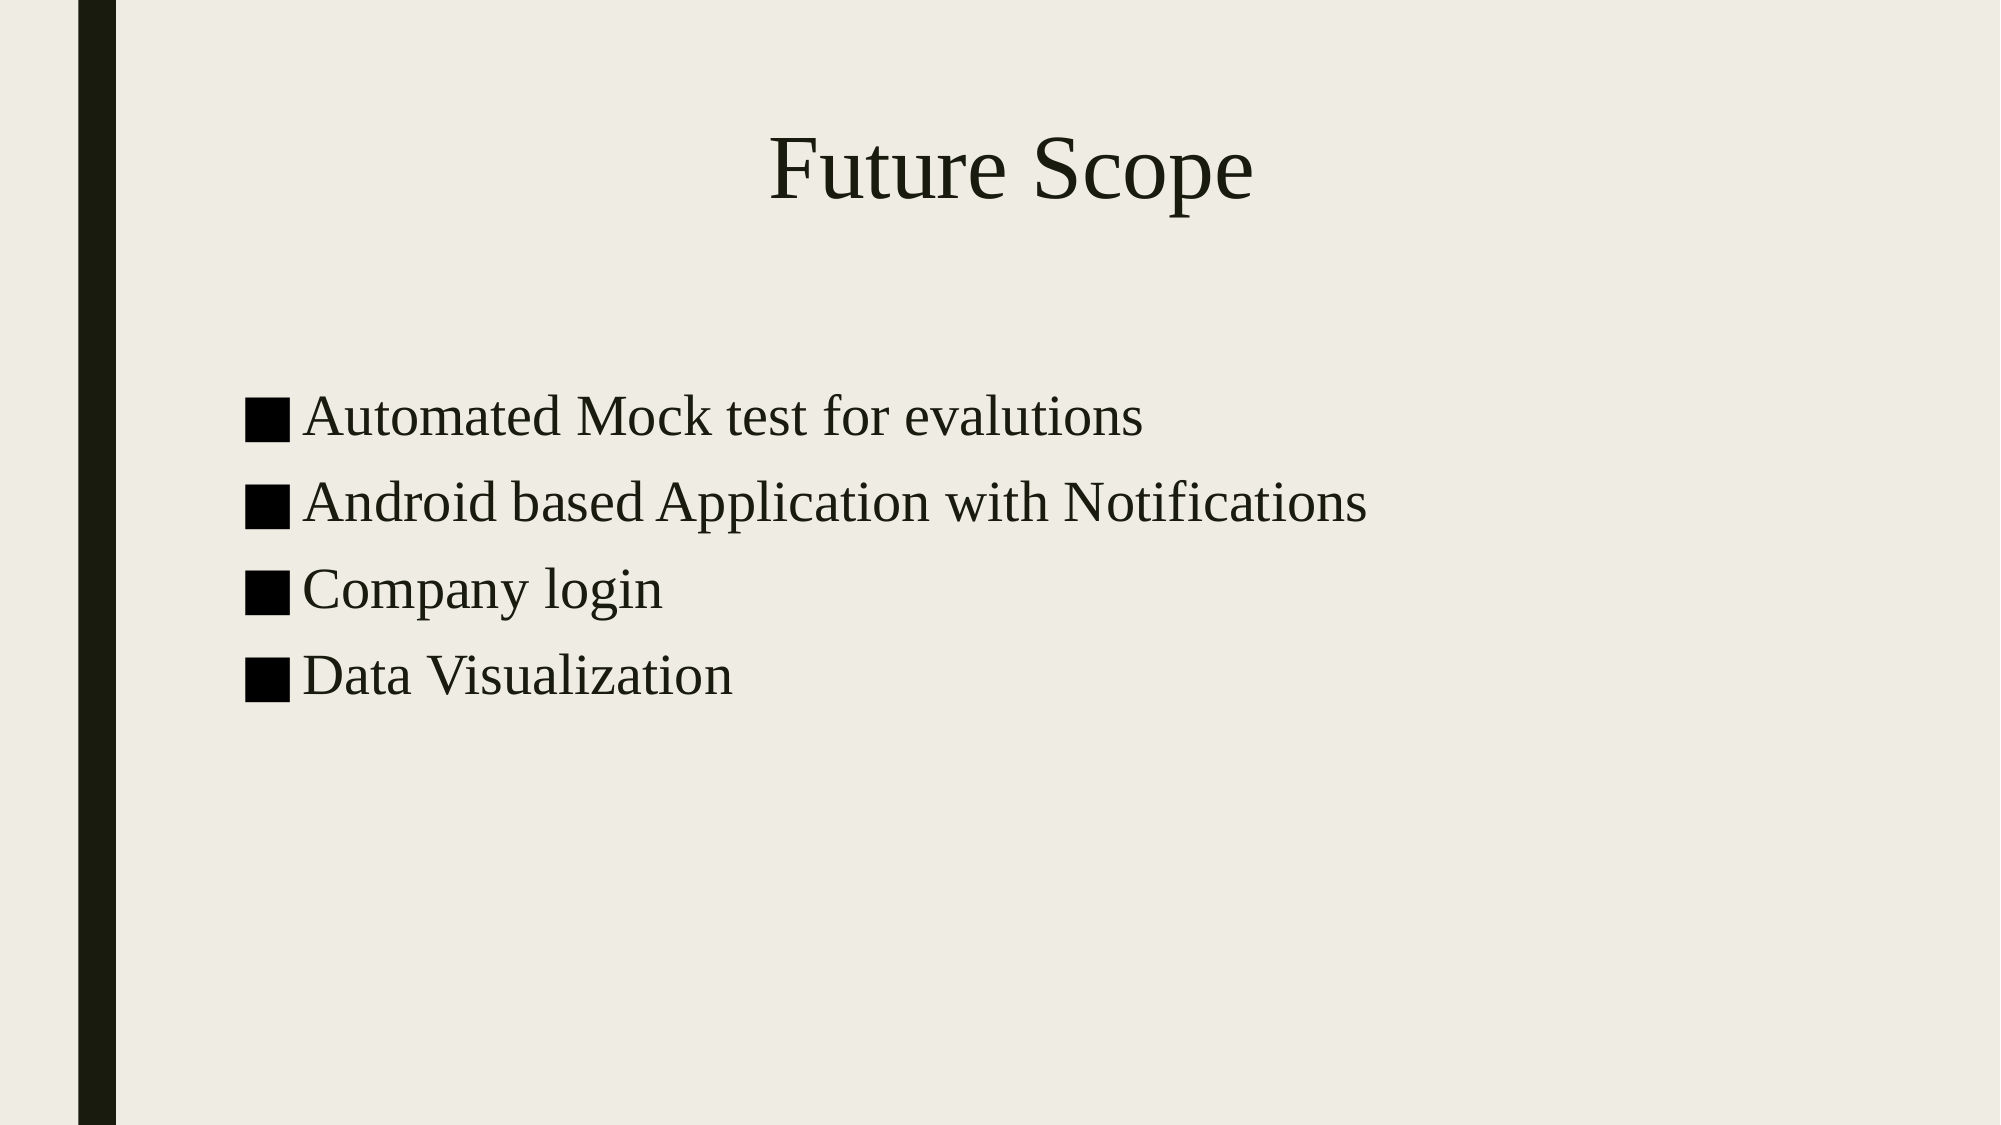

# Future Scope
Automated Mock test for evalutions
Android based Application with Notifications
Company login
Data Visualization